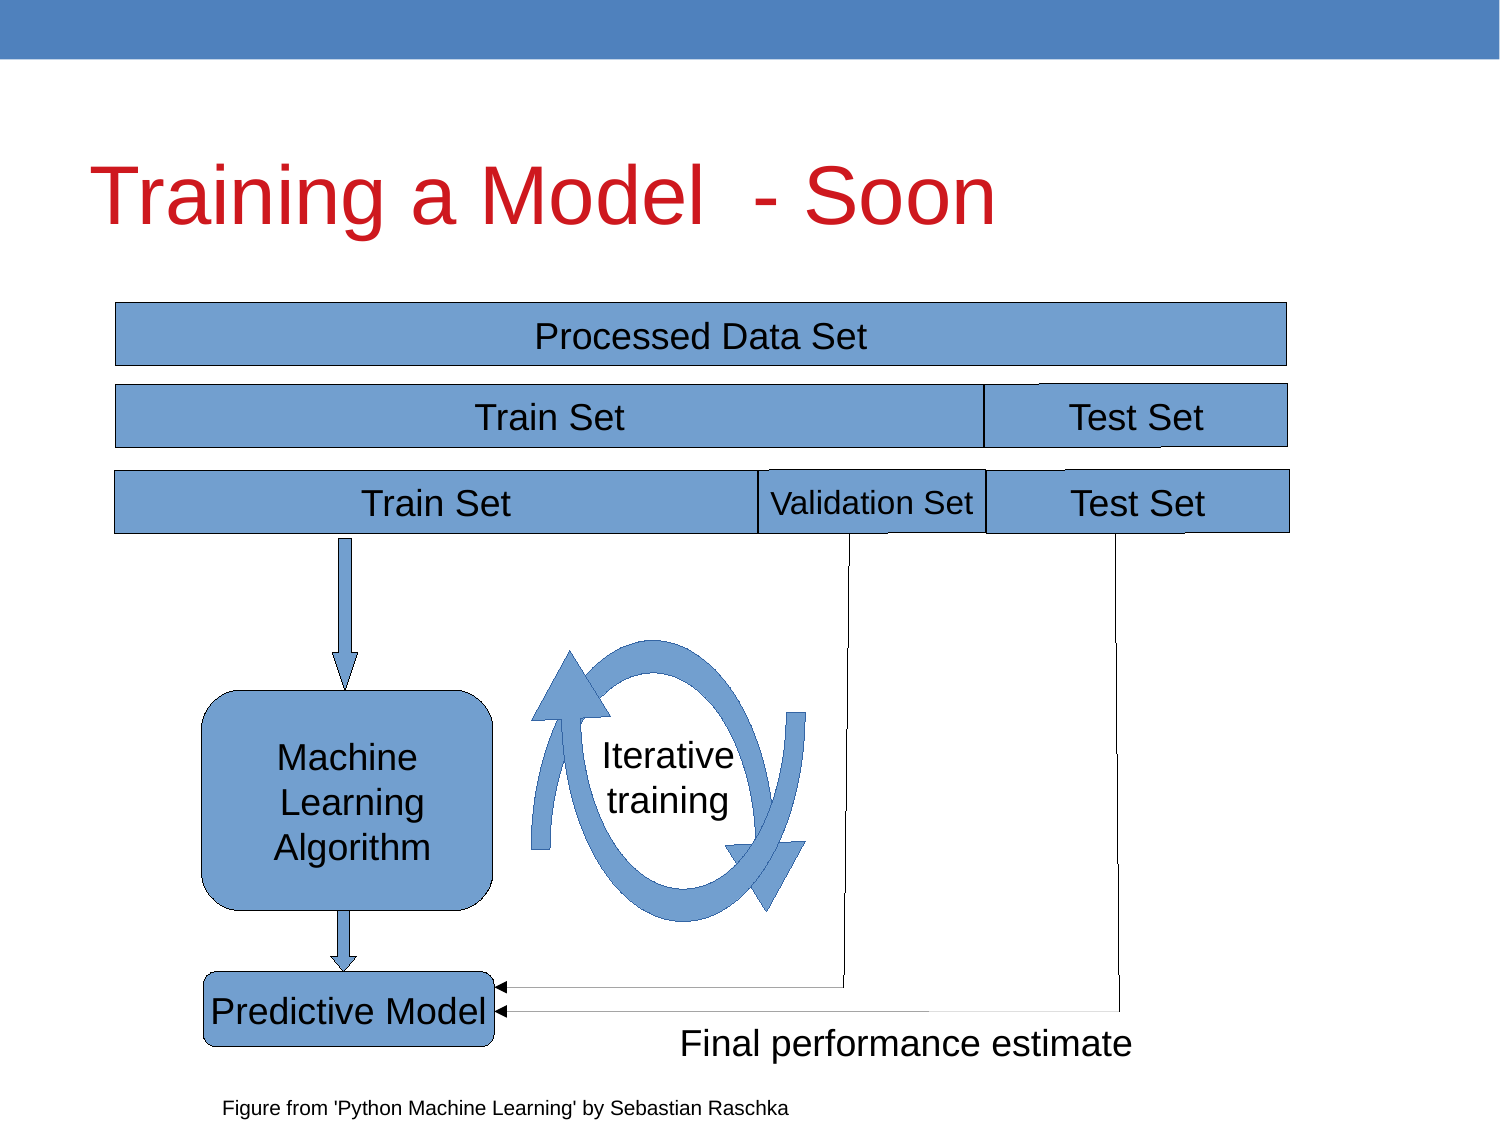

Training a Model - Soon
Processed Data Set
Test Set
Train Set
Validation Set
Test Set
Train Set
Iterative
training
Machine
 Learning
 Algorithm
Predictive Model
Final performance estimate
Figure from 'Python Machine Learning' by Sebastian Raschka